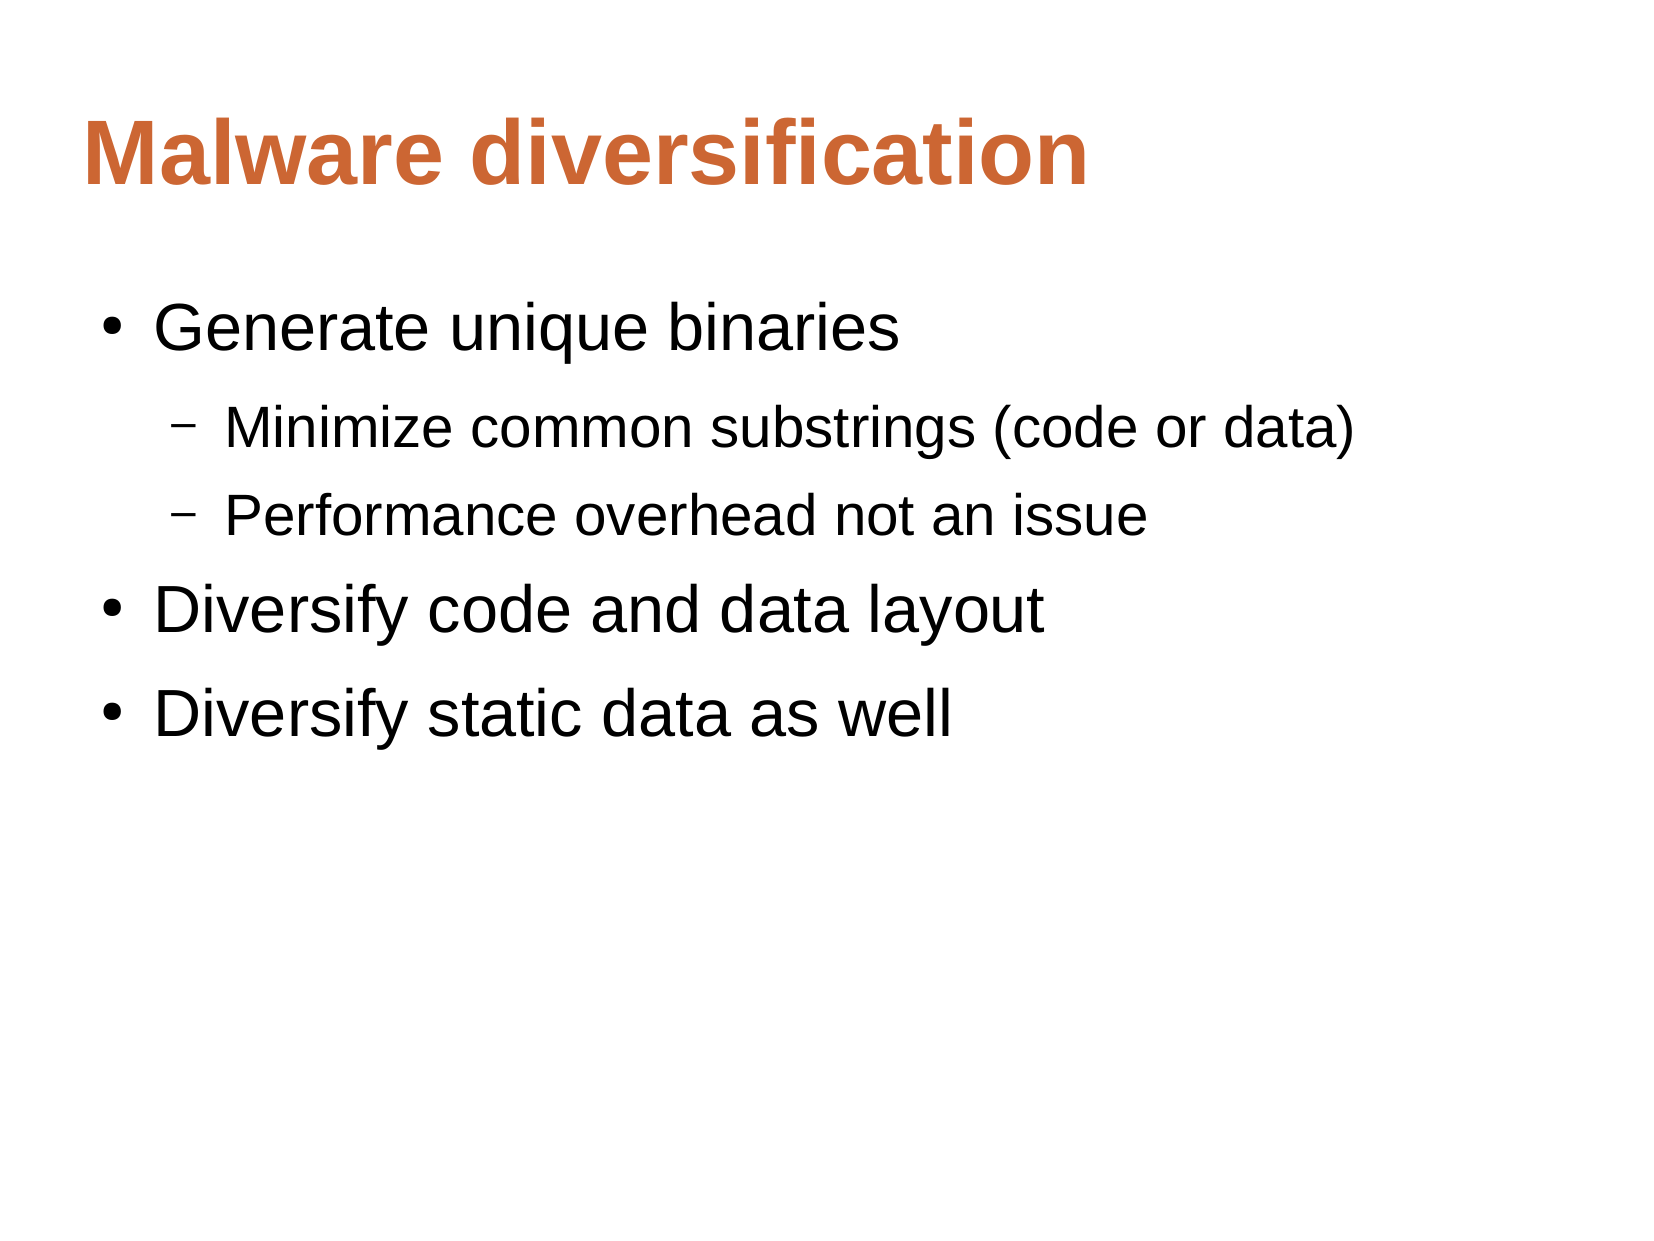

# Malware diversification
Generate unique binaries
Minimize common substrings (code or data)
Performance overhead not an issue
Diversify code and data layout
Diversify static data as well